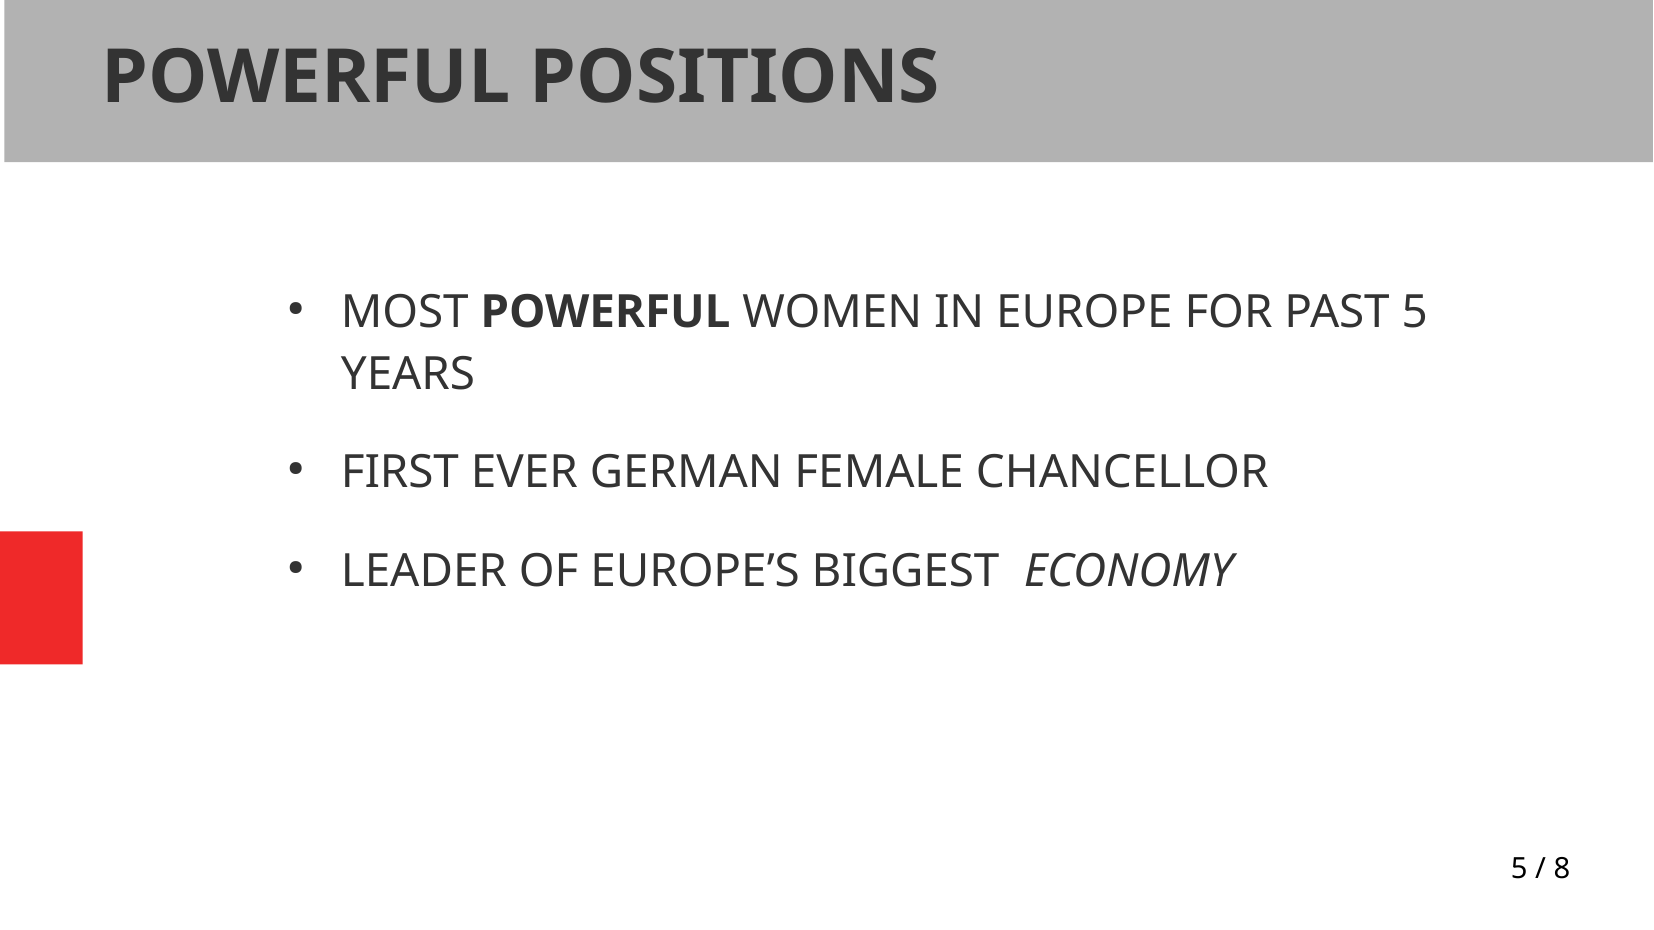

# POWERFUL POSITIONS
MOST POWERFUL WOMEN IN EUROPE FOR PAST 5 YEARS
FIRST EVER GERMAN FEMALE CHANCELLOR
LEADER OF EUROPE’S BIGGEST ECONOMY
5